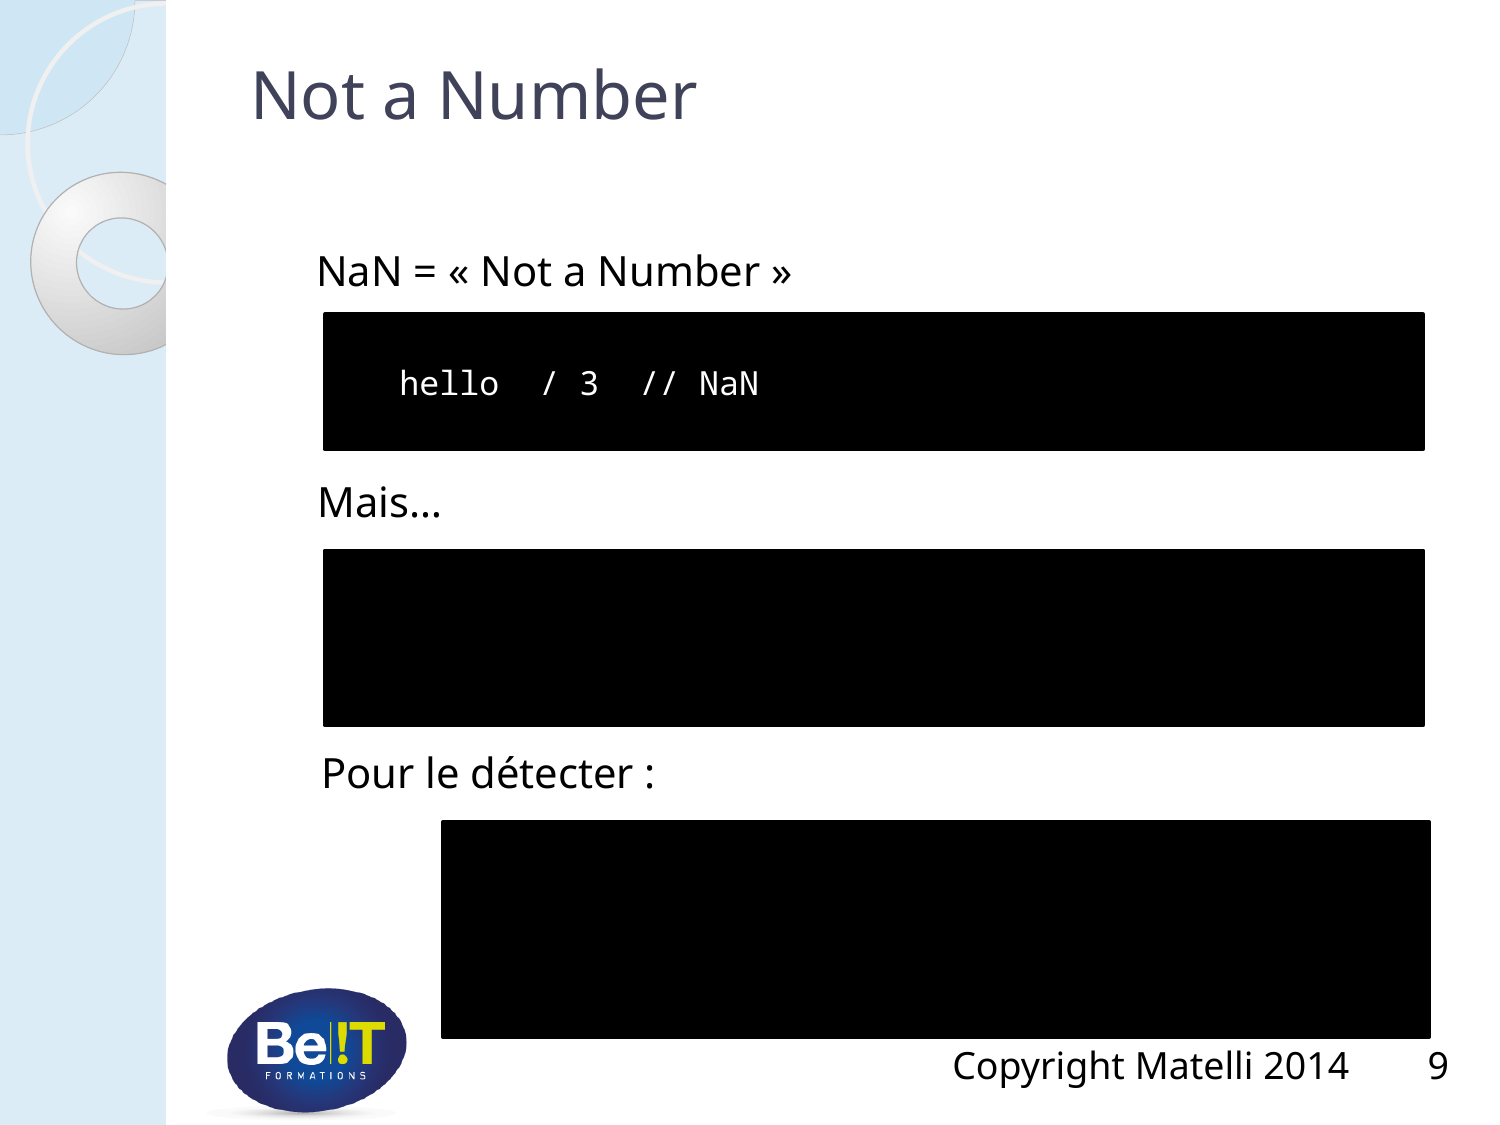

# Not a Number
NaN = « Not a Number »
 "hello" / 3 // NaN
Mais…
 typeof NaN // "number"
 NaN !== NaN // true
Pour le détecter :
 isNaN(NaN) // true
 isNaN("hello") // true !!!
 Number.isNaN("hello") // false, mais ES6
Copyright Matelli 2014